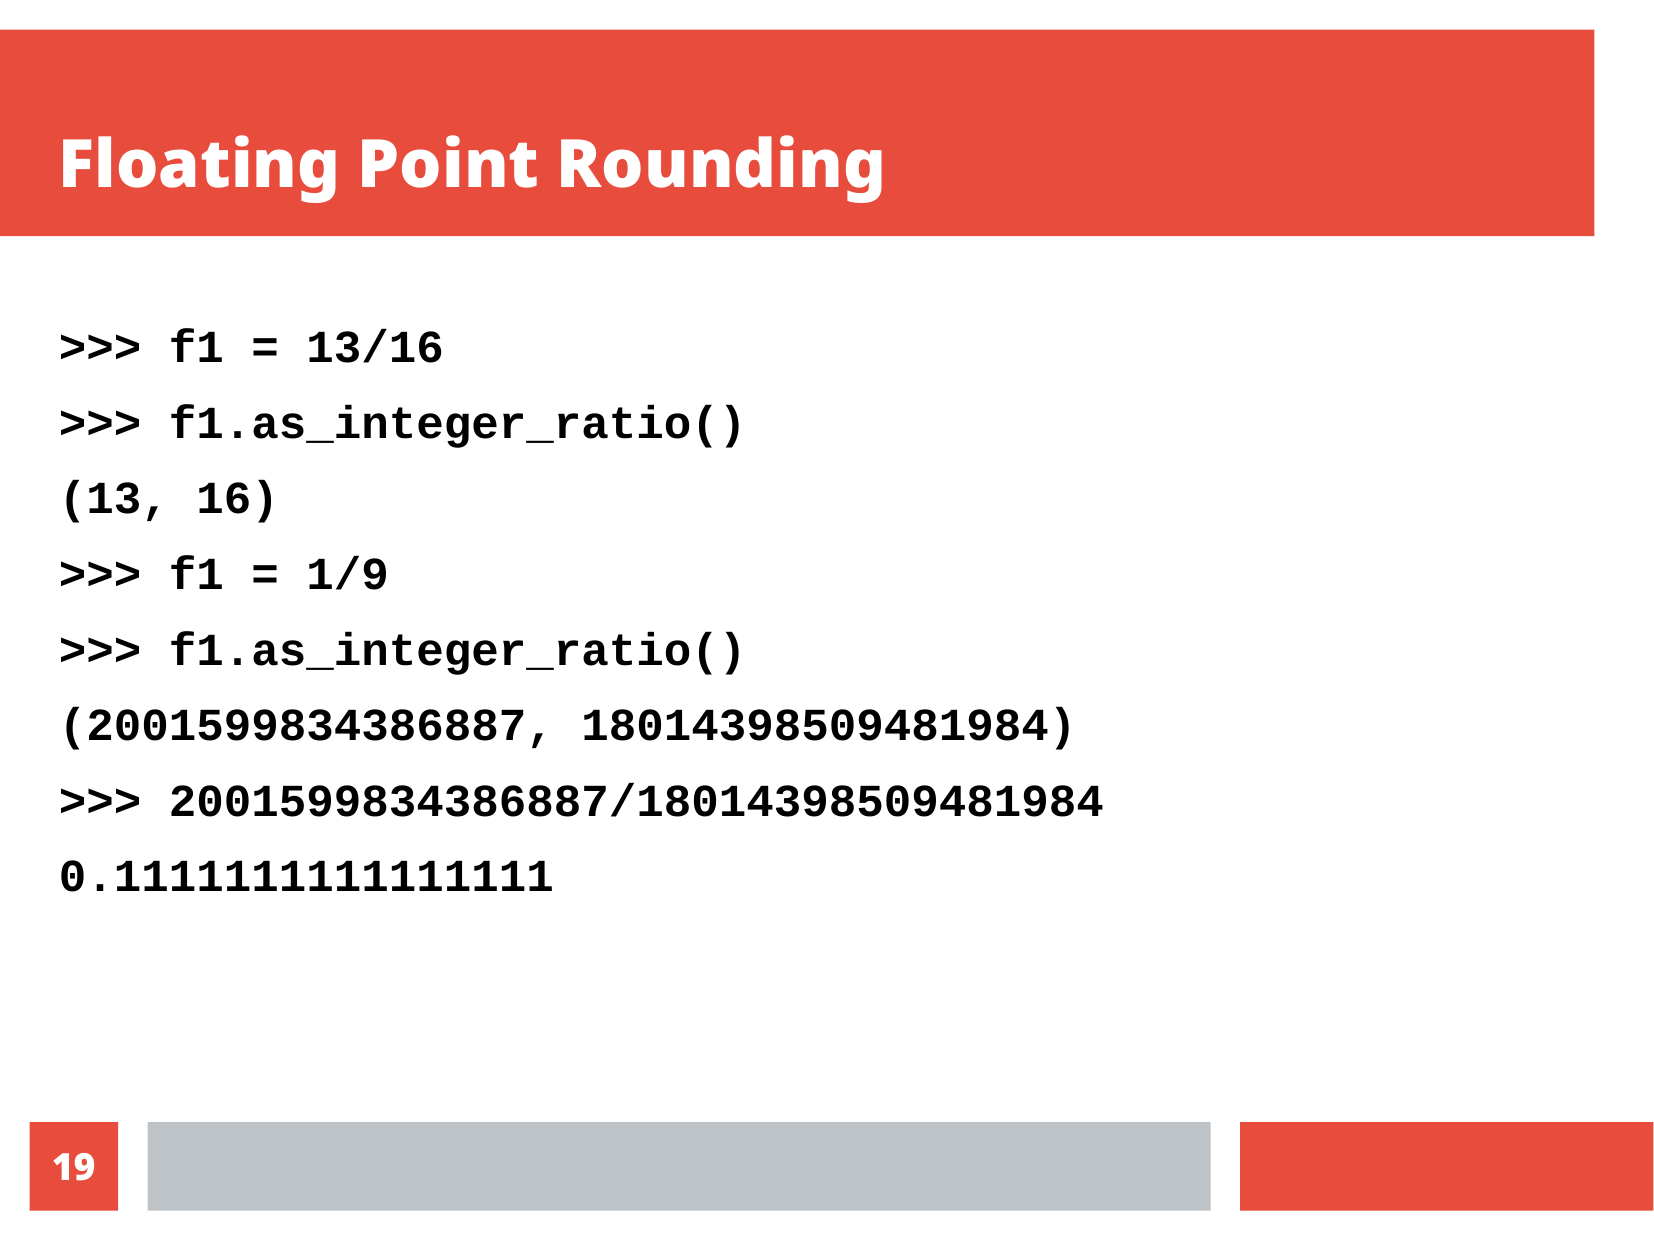

# Floating Point Rounding
>>> f1 = 13/16
>>> f1.as_integer_ratio()
(13, 16)
>>> f1 = 1/9
>>> f1.as_integer_ratio()
(2001599834386887, 18014398509481984)
>>> 2001599834386887/18014398509481984
0.1111111111111111
19